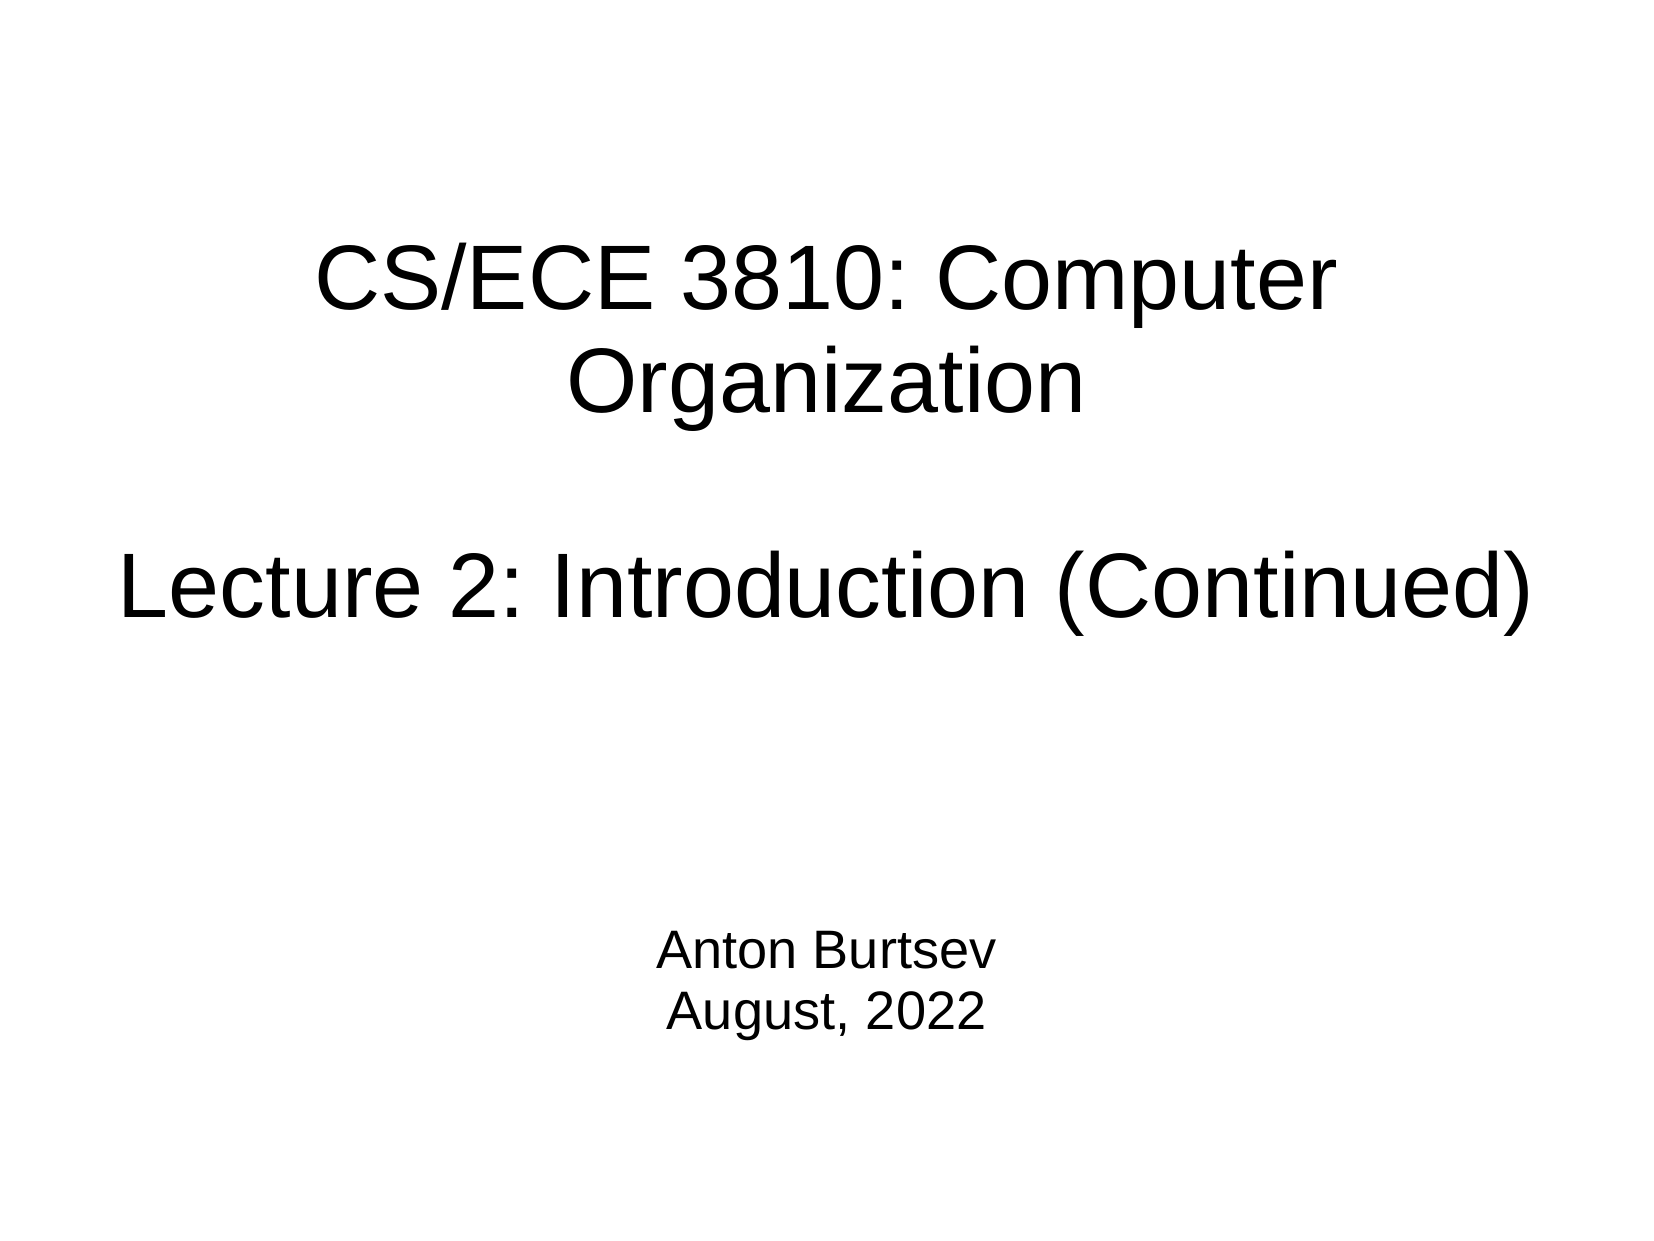

# CS/ECE 3810: Computer Organization Lecture 2: Introduction (Continued)
Anton Burtsev
August, 2022